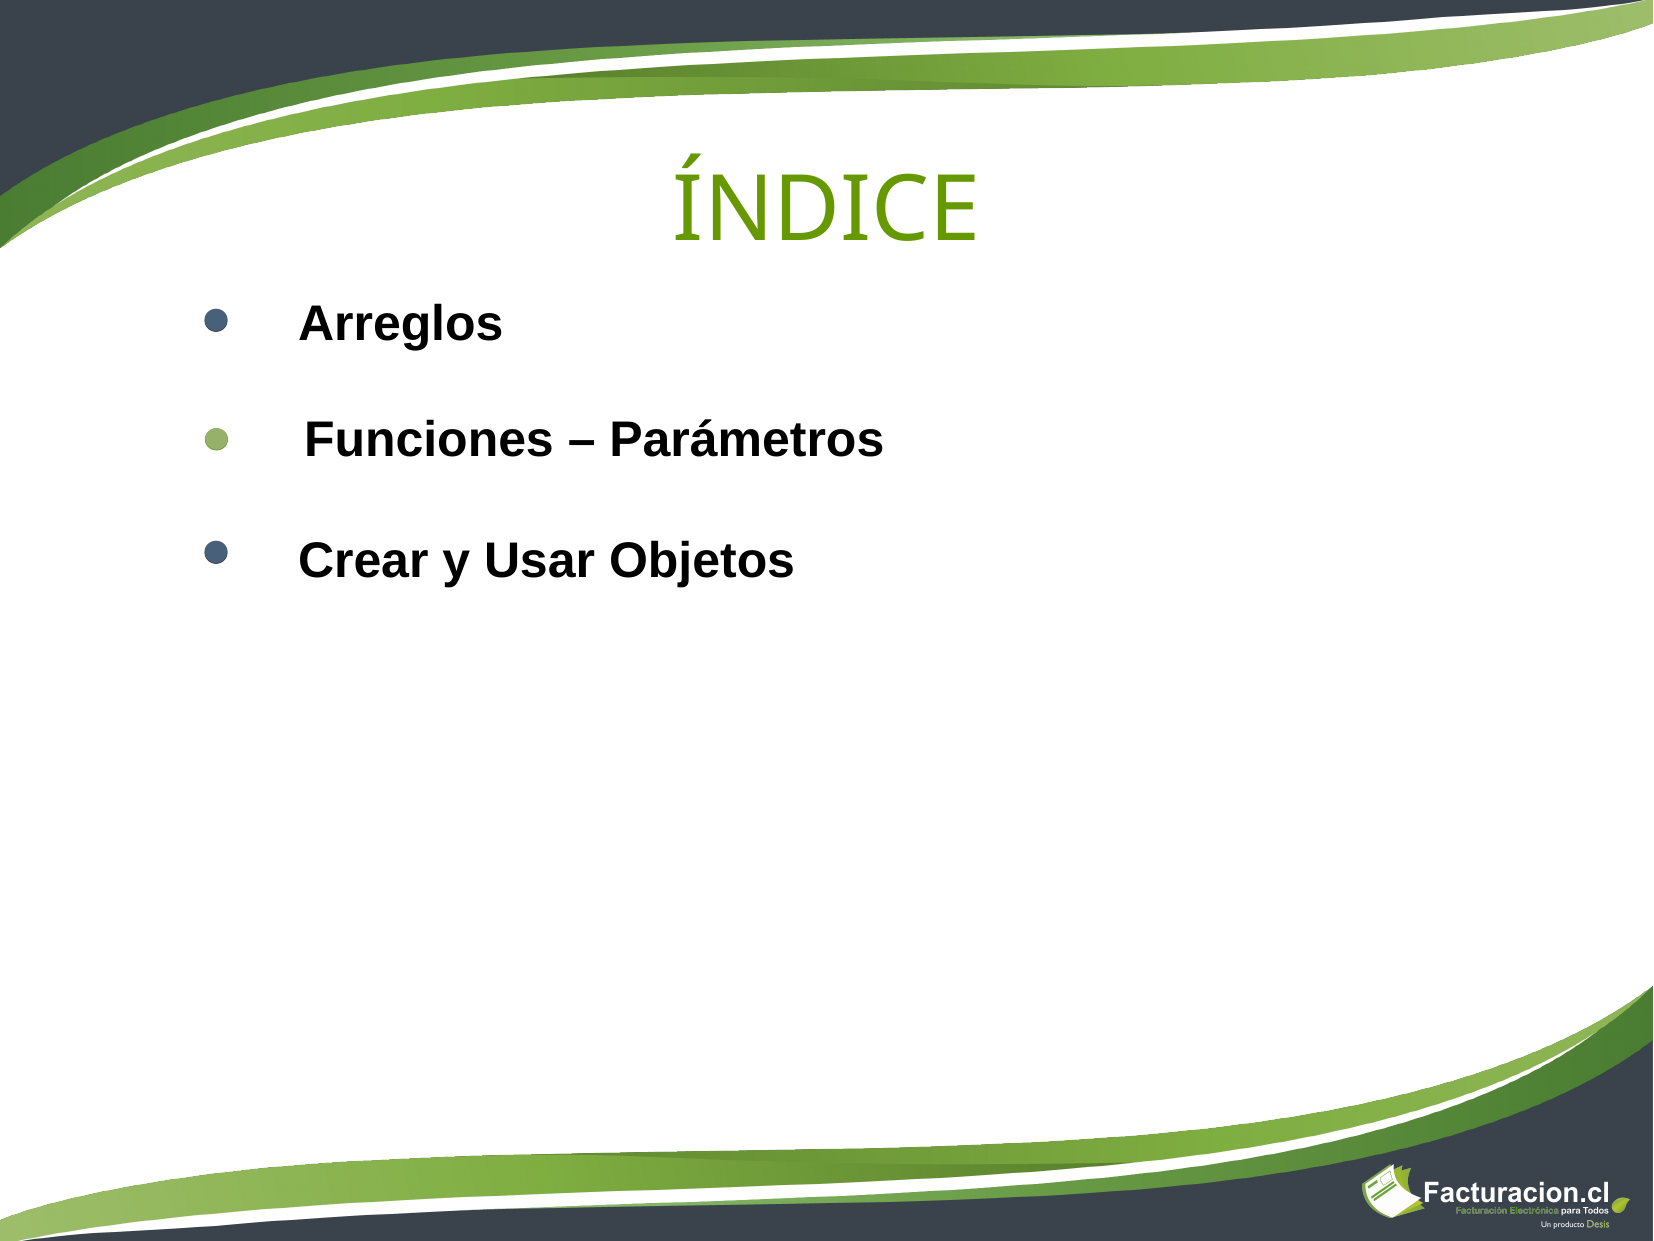

ÍNDICE
Arreglos
Funciones – Parámetros
Crear y Usar Objetos